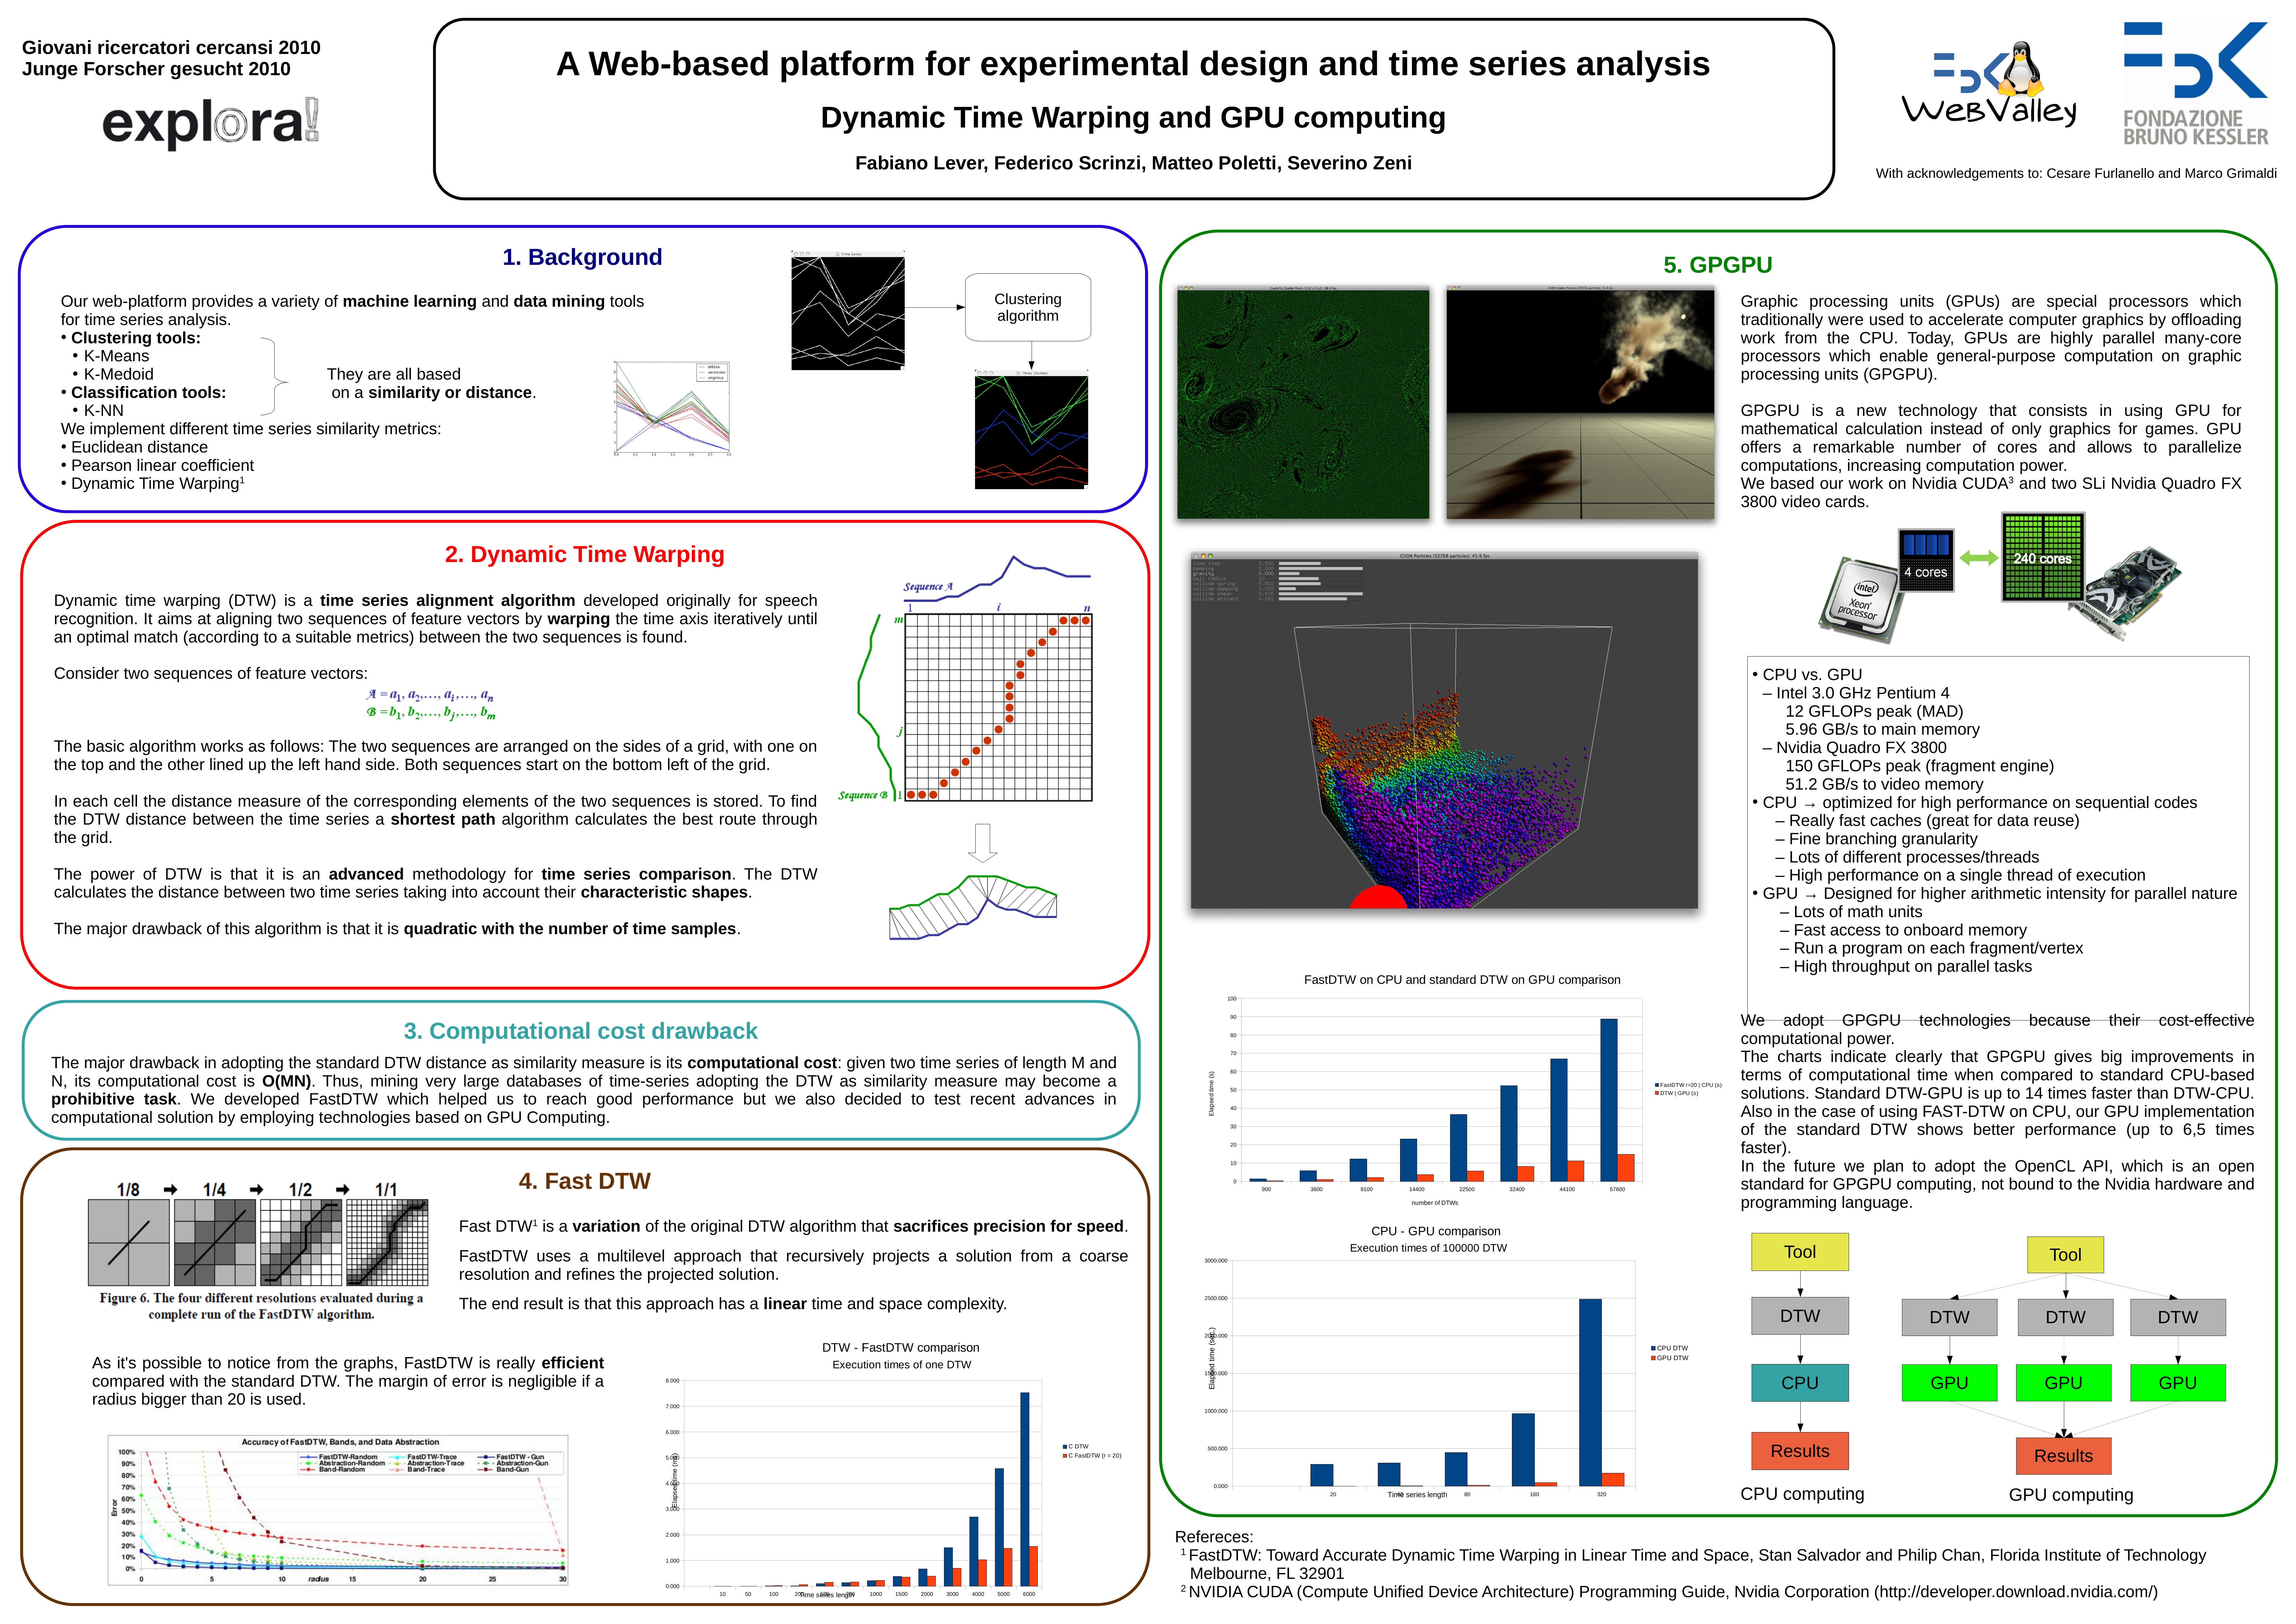

A Web-based platform for experimental design and time series analysis
Dynamic Time Warping and GPU computing
Fabiano Lever, Federico Scrinzi, Matteo Poletti, Severino Zeni
Giovani ricercatori cercansi 2010
Junge Forscher gesucht 2010
With acknowledgements to: Cesare Furlanello and Marco Grimaldi
1. Background
5. GPGPU
Clustering algorithm
Our web-platform provides a variety of machine learning and data mining tools for time series analysis.
 Clustering tools:
K-Means
K-Medoid They are all based
 Classification tools: on a similarity or distance.
K-NN
We implement different time series similarity metrics:
 Euclidean distance
 Pearson linear coefficient
 Dynamic Time Warping1
Graphic processing units (GPUs) are special processors which traditionally were used to accelerate computer graphics by offloading work from the CPU. Today, GPUs are highly parallel many-core processors which enable general-purpose computation on graphic processing units (GPGPU).
GPGPU is a new technology that consists in using GPU for mathematical calculation instead of only graphics for games. GPU offers a remarkable number of cores and allows to parallelize computations, increasing computation power.
We based our work on Nvidia CUDA3 and two SLi Nvidia Quadro FX 3800 video cards.
2. Dynamic Time Warping
Dynamic time warping (DTW) is a time series alignment algorithm developed originally for speech recognition. It aims at aligning two sequences of feature vectors by warping the time axis iteratively until an optimal match (according to a suitable metrics) between the two sequences is found.
Consider two sequences of feature vectors:
The basic algorithm works as follows: The two sequences are arranged on the sides of a grid, with one on the top and the other lined up the left hand side. Both sequences start on the bottom left of the grid.
In each cell the distance measure of the corresponding elements of the two sequences is stored. To find the DTW distance between the time series a shortest path algorithm calculates the best route through the grid.
The power of DTW is that it is an advanced methodology for time series comparison. The DTW calculates the distance between two time series taking into account their characteristic shapes.
The major drawback of this algorithm is that it is quadratic with the number of time samples.
 CPU vs. GPU
 – Intel 3.0 GHz Pentium 4
 12 GFLOPs peak (MAD)
 5.96 GB/s to main memory
 – Nvidia Quadro FX 3800
 150 GFLOPs peak (fragment engine)
 51.2 GB/s to video memory
 CPU → optimized for high performance on sequential codes
– Really fast caches (great for data reuse)
– Fine branching granularity
– Lots of different processes/threads
– High performance on a single thread of execution
 GPU → Designed for higher arithmetic intensity for parallel nature
 – Lots of math units
 – Fast access to onboard memory
 – Run a program on each fragment/vertex
 – High throughput on parallel tasks
### Chart: FastDTW on CPU and standard DTW on GPU comparison
| Category | FastDTW r=20 | CPU (s) | DTW | GPU (s) |
|---|---|---|
| 900 | 1.37 | 0.33467 |
| 3600 | 5.88 | 1.018549 |
| 8100 | 12.32 | 2.135 |
| 14400 | 23.28 | 3.78 |
| 22500 | 36.7 | 5.75 |
| 32400 | 52.31 | 8.24 |
| 44100 | 67.034 | 11.16 |
| 57600 | 88.76 | 14.72 |We adopt GPGPU technologies because their cost-effective computational power.
The charts indicate clearly that GPGPU gives big improvements in terms of computational time when compared to standard CPU-based solutions. Standard DTW-GPU is up to 14 times faster than DTW-CPU. Also in the case of using FAST-DTW on CPU, our GPU implementation of the standard DTW shows better performance (up to 6,5 times faster).
In the future we plan to adopt the OpenCL API, which is an open standard for GPGPU computing, not bound to the Nvidia hardware and programming language.
3. Computational cost drawback
The major drawback in adopting the standard DTW distance as similarity measure is its computational cost: given two time series of length M and N, its computational cost is O(MN). Thus, mining very large databases of time-series adopting the DTW as similarity measure may become a prohibitive task. We developed FastDTW which helped us to reach good performance but we also decided to test recent advances in computational solution by employing technologies based on GPU Computing.
4. Fast DTW
Fast DTW1 is a variation of the original DTW algorithm that sacrifices precision for speed.
FastDTW uses a multilevel approach that recursively projects a solution from a coarse resolution and refines the projected solution.
The end result is that this approach has a linear time and space complexity.
### Chart: CPU - GPU comparison
Execution times of 100000 DTW
| Category | CPU DTW | GPU DTW |
|---|---|---|
| None | None | None |
| 20 | 291.69 | 1.52 |
| 40 | 309.82 | 4.09 |
| 80 | 447.79 | 13.62 |
| 160 | 967.29 | 46.46 |
| 320 | 2488.6 | 175.07 |Tool
Tool
DTW
DTW
DTW
DTW
### Chart: DTW - FastDTW comparison
Execution times of one DTW
| Category | C DTW | C FastDTW (r = 20) |
|---|---|---|
| None | None | None |
| 10 | 0.003 | 0.003 |
| 50 | 0.004 | 0.004 |
| 100 | 0.009 | 0.02 |
| 200 | 0.018 | 0.058 |
| 500 | 0.103 | 0.153 |
| 750 | 0.136 | 0.166 |
| 1000 | 0.213 | 0.226 |
| 1500 | 0.383 | 0.352 |
| 2000 | 0.677 | 0.397 |
| 3000 | 1.506 | 0.7 |
| 4000 | 2.7 | 1.033 |
| 5000 | 4.575 | 1.474 |
| 6000 | 7.524 | 1.548 |As it's possible to notice from the graphs, FastDTW is really efficient compared with the standard DTW. The margin of error is negligible if a radius bigger than 20 is used.
CPU
GPU
GPU
GPU
Results
Results
CPU computing
GPU computing
Refereces:
1 FastDTW: Toward Accurate Dynamic Time Warping in Linear Time and Space, Stan Salvador and Philip Chan, Florida Institute of Technology
 Melbourne, FL 32901
2 NVIDIA CUDA (Compute Unified Device Architecture) Programming Guide, Nvidia Corporation (http://developer.download.nvidia.com/)